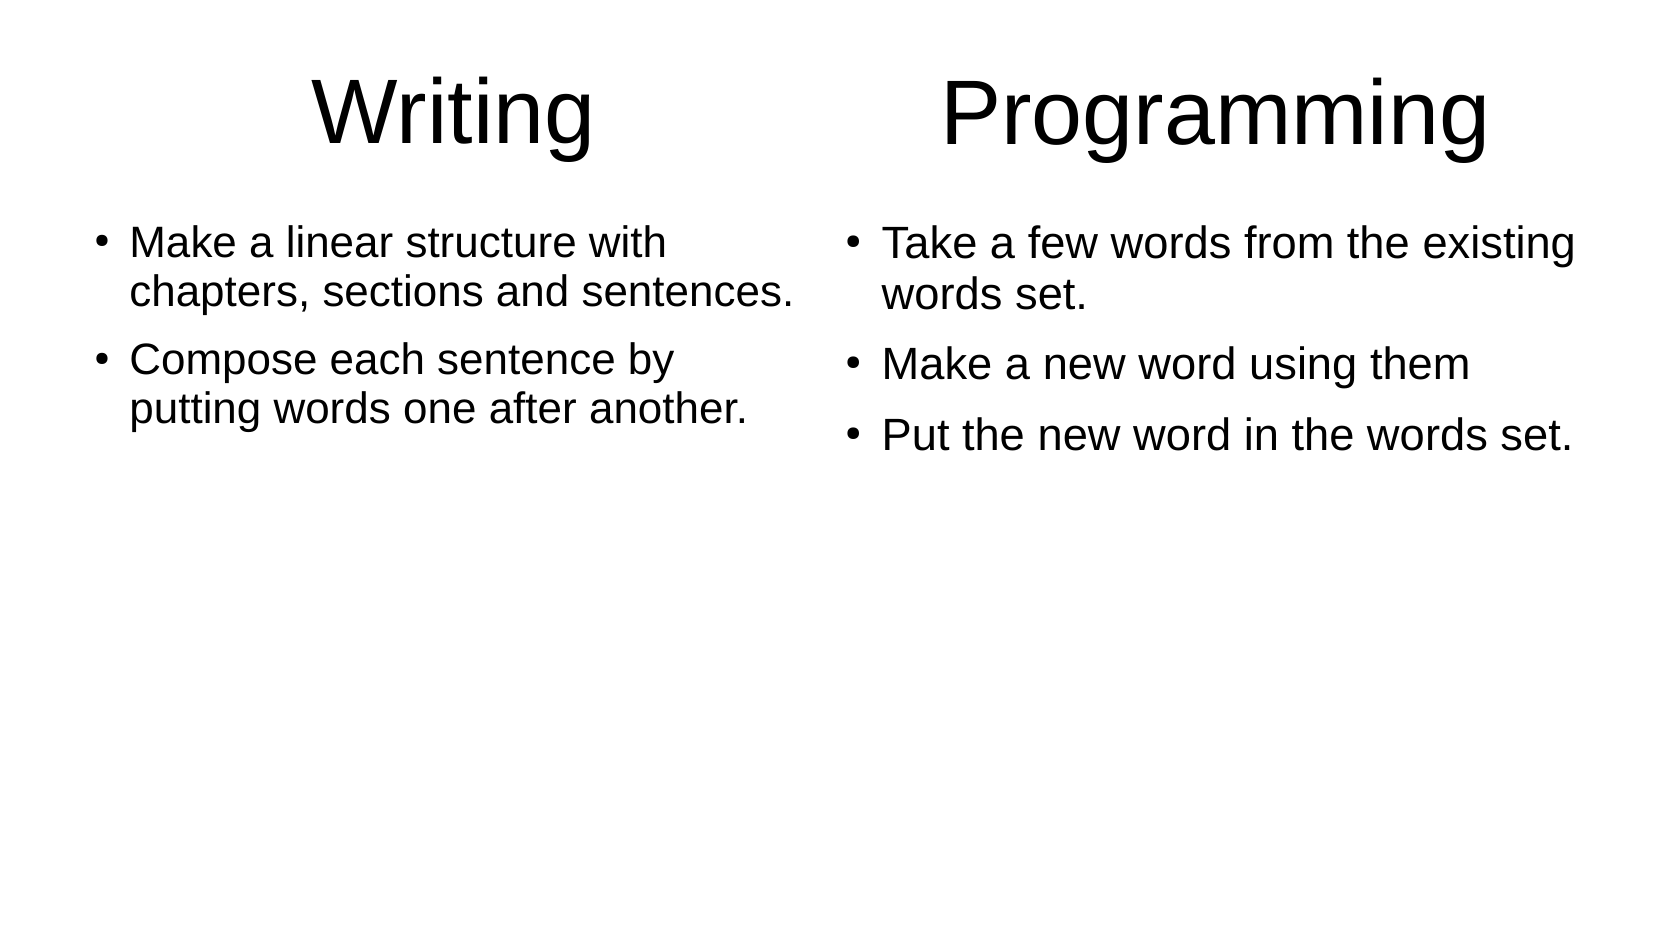

Writing
Programming
# Make a linear structure with chapters, sections and sentences.
Compose each sentence by putting words one after another.
Tweak some words and sentences until the result looks good.
The end result is a single unit of text, to be read from the start to the end.
Take a few words from the existing words set.
Make a new word using them
Put the new word in the words set.
Repeat until a single word encodes the whole desired program.
The end result is an unordered set of new words, their definitions can be read in any order